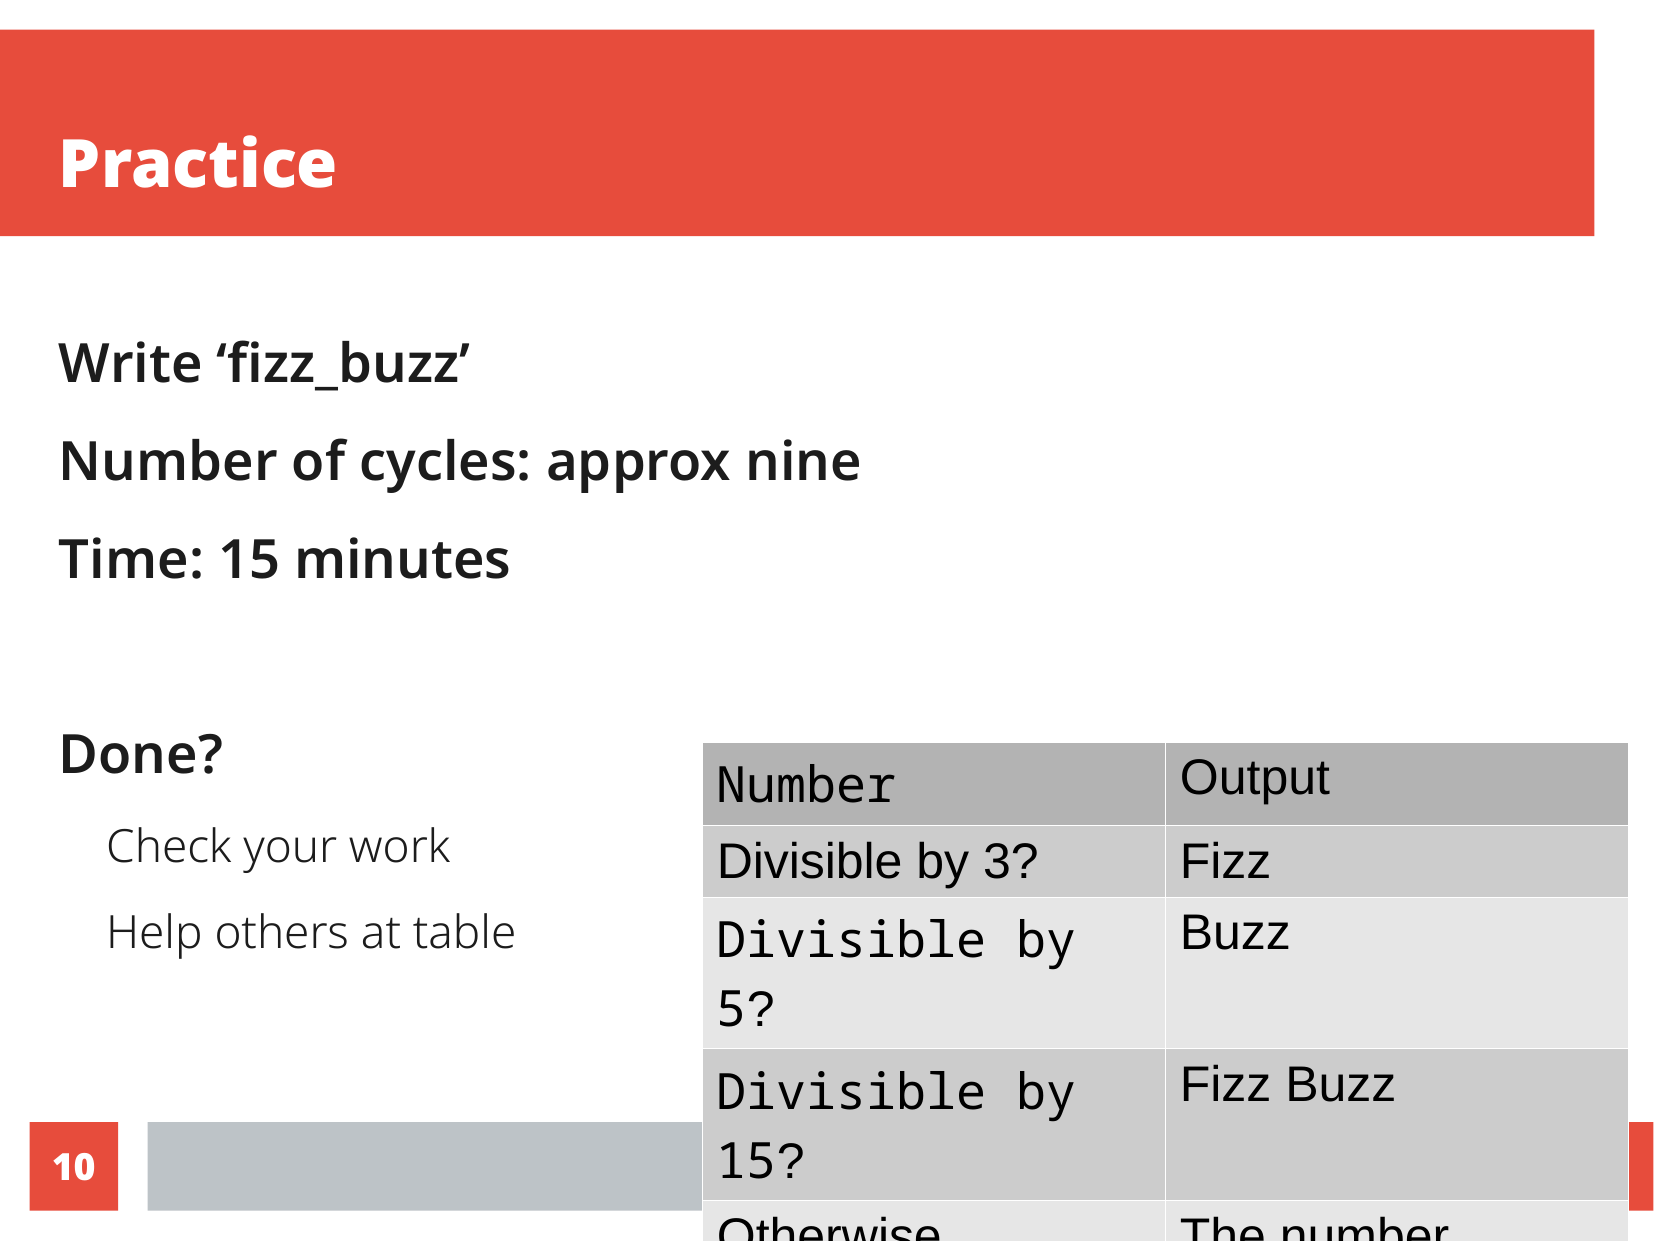

# Practice
Write ‘fizz_buzz’
Number of cycles: approx nine
Time: 15 minutes
Done?
Check your work
Help others at table
| Number | Output |
| --- | --- |
| Divisible by 3? | Fizz |
| Divisible by 5? | Buzz |
| Divisible by 15? | Fizz Buzz |
| Otherwise | The number |
10